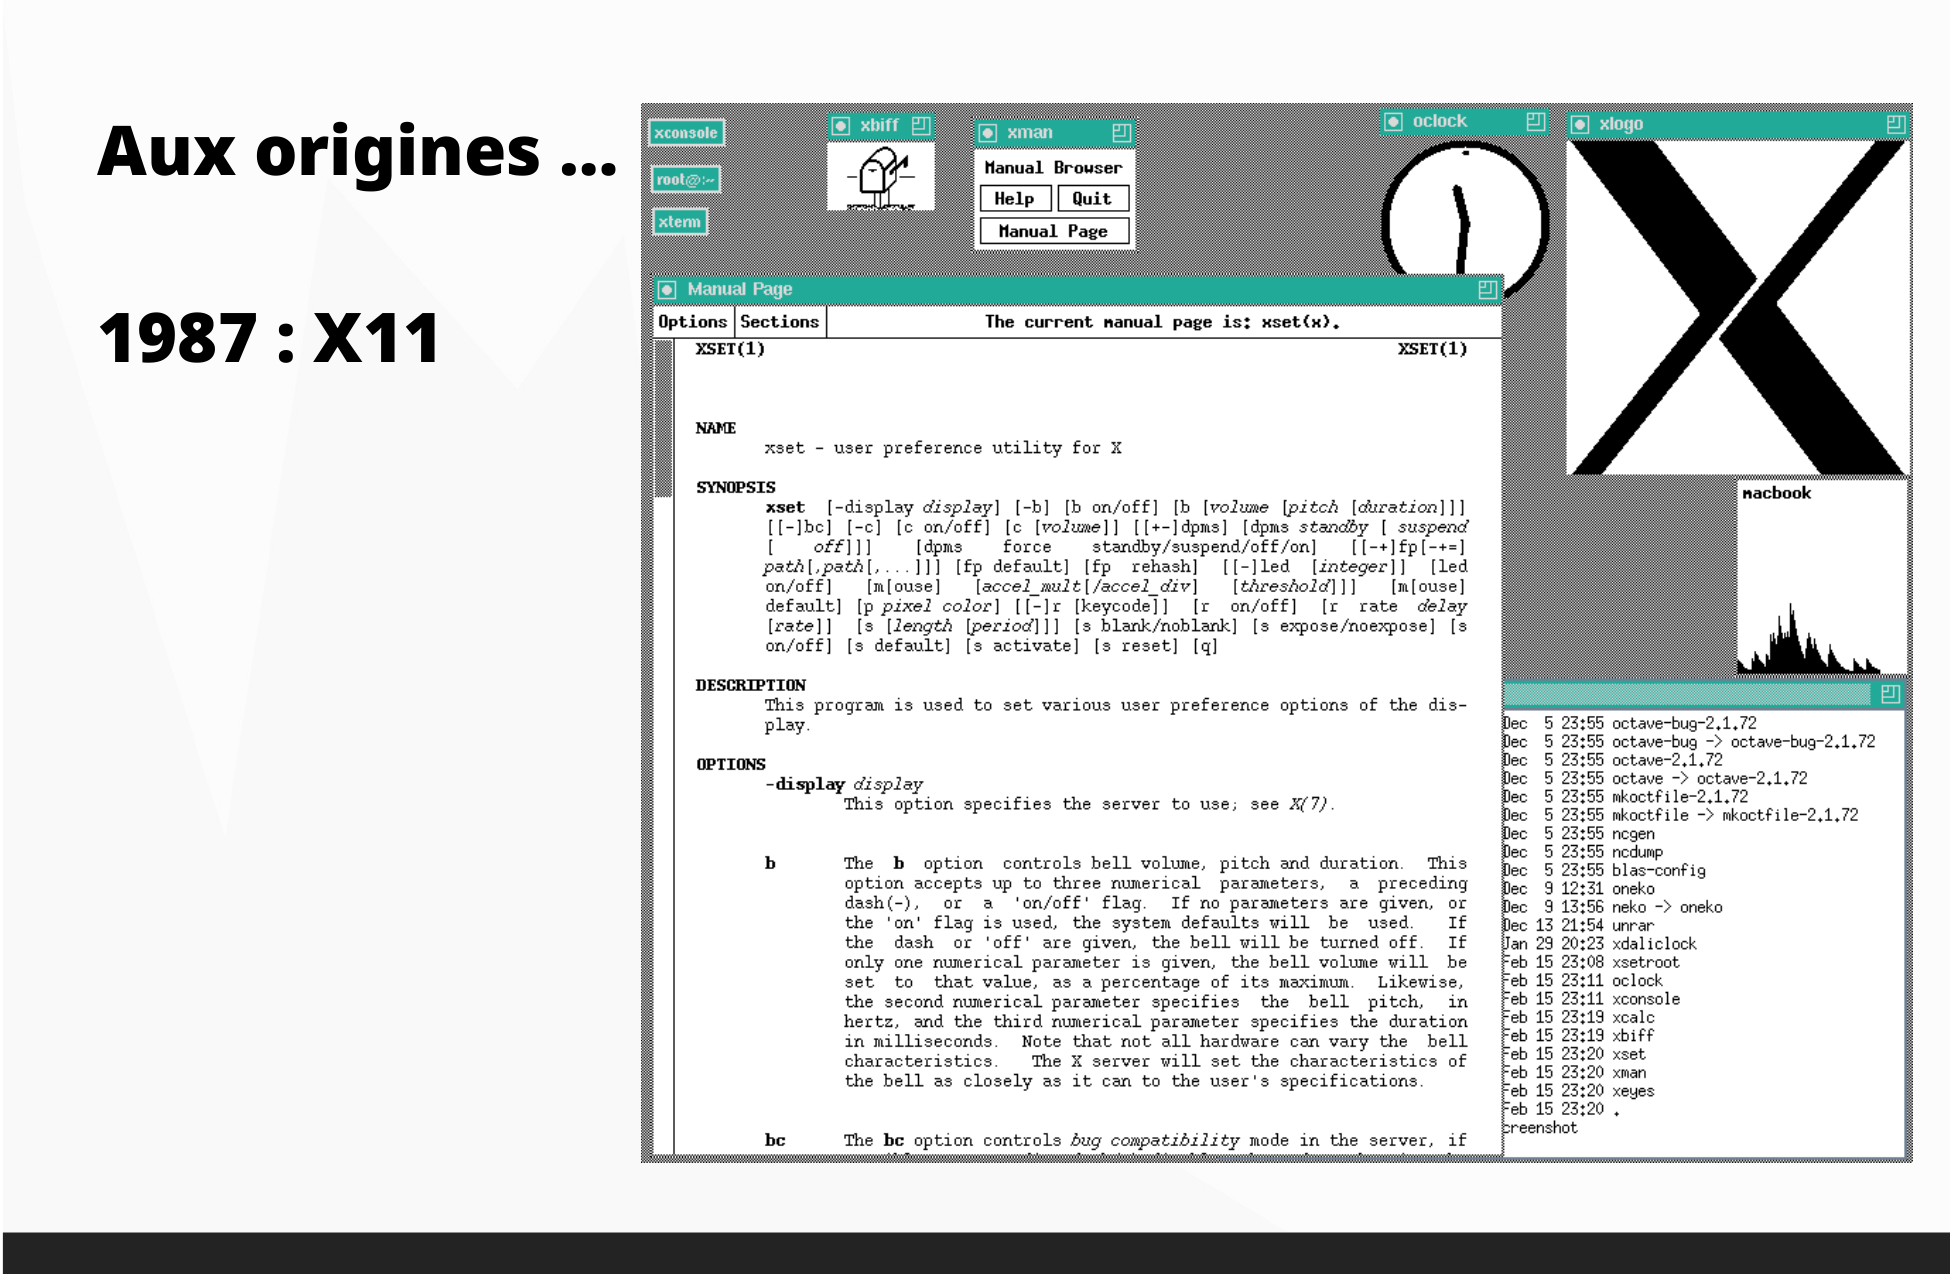

# Aux origines … 1987 : X11